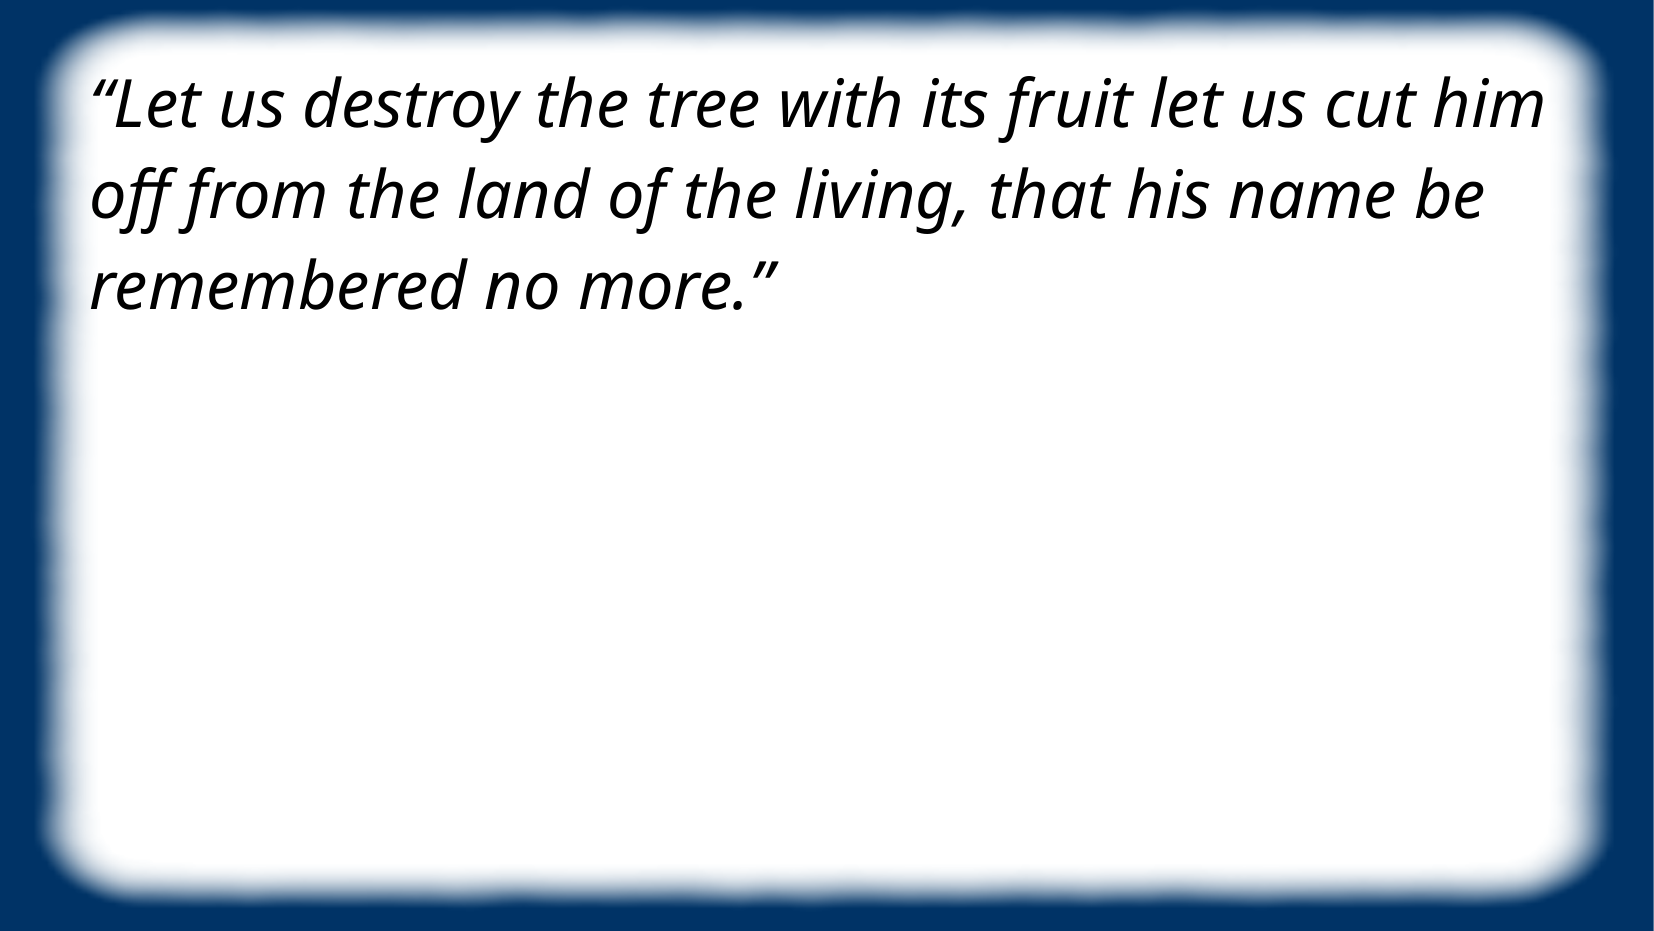

“Let us destroy the tree with its fruit let us cut him off from the land of the living, that his name be remembered no more.”